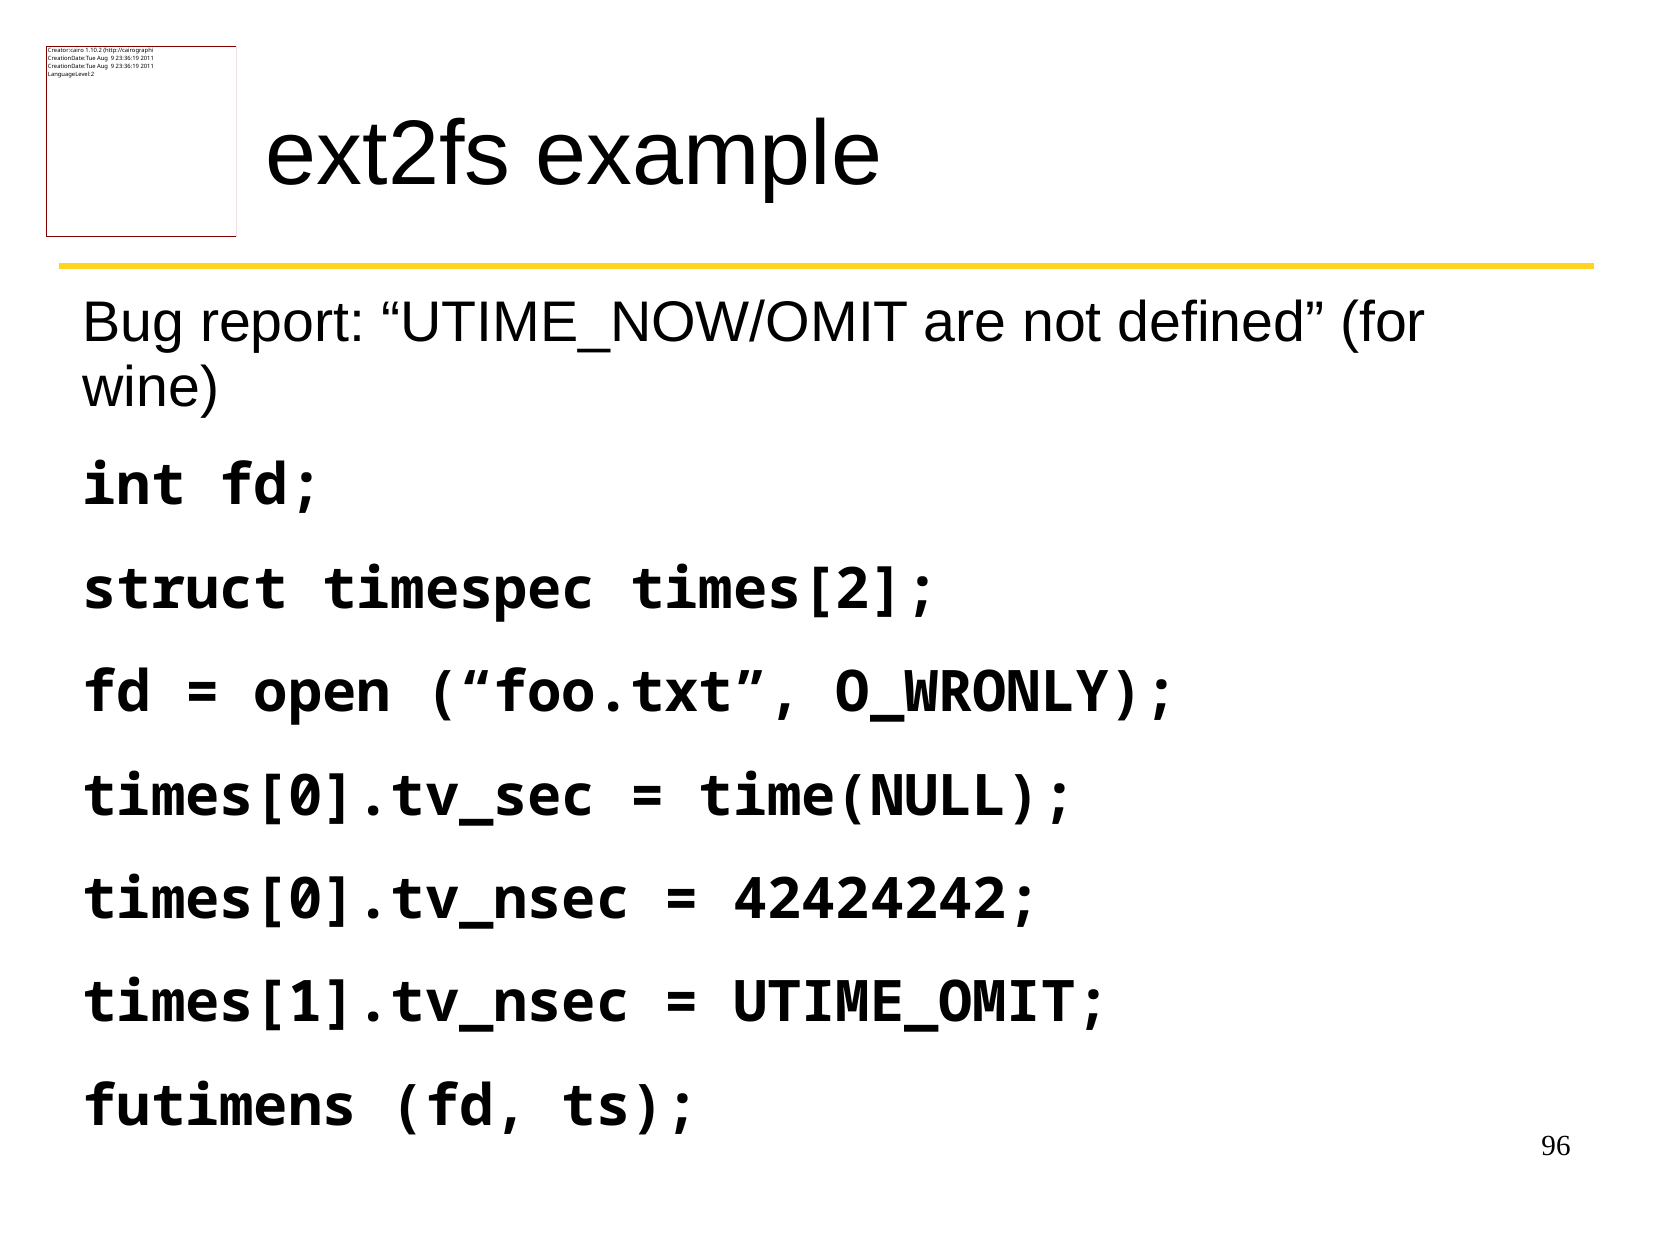

# ext2fs example
Bug report: “UTIME_NOW/OMIT are not defined” (for wine)
int fd;
struct timespec times[2];
fd = open (“foo.txt”, O_WRONLY);
times[0].tv_sec = time(NULL);
times[0].tv_nsec = 42424242;
times[1].tv_nsec = UTIME_OMIT;
futimens (fd, ts);
96